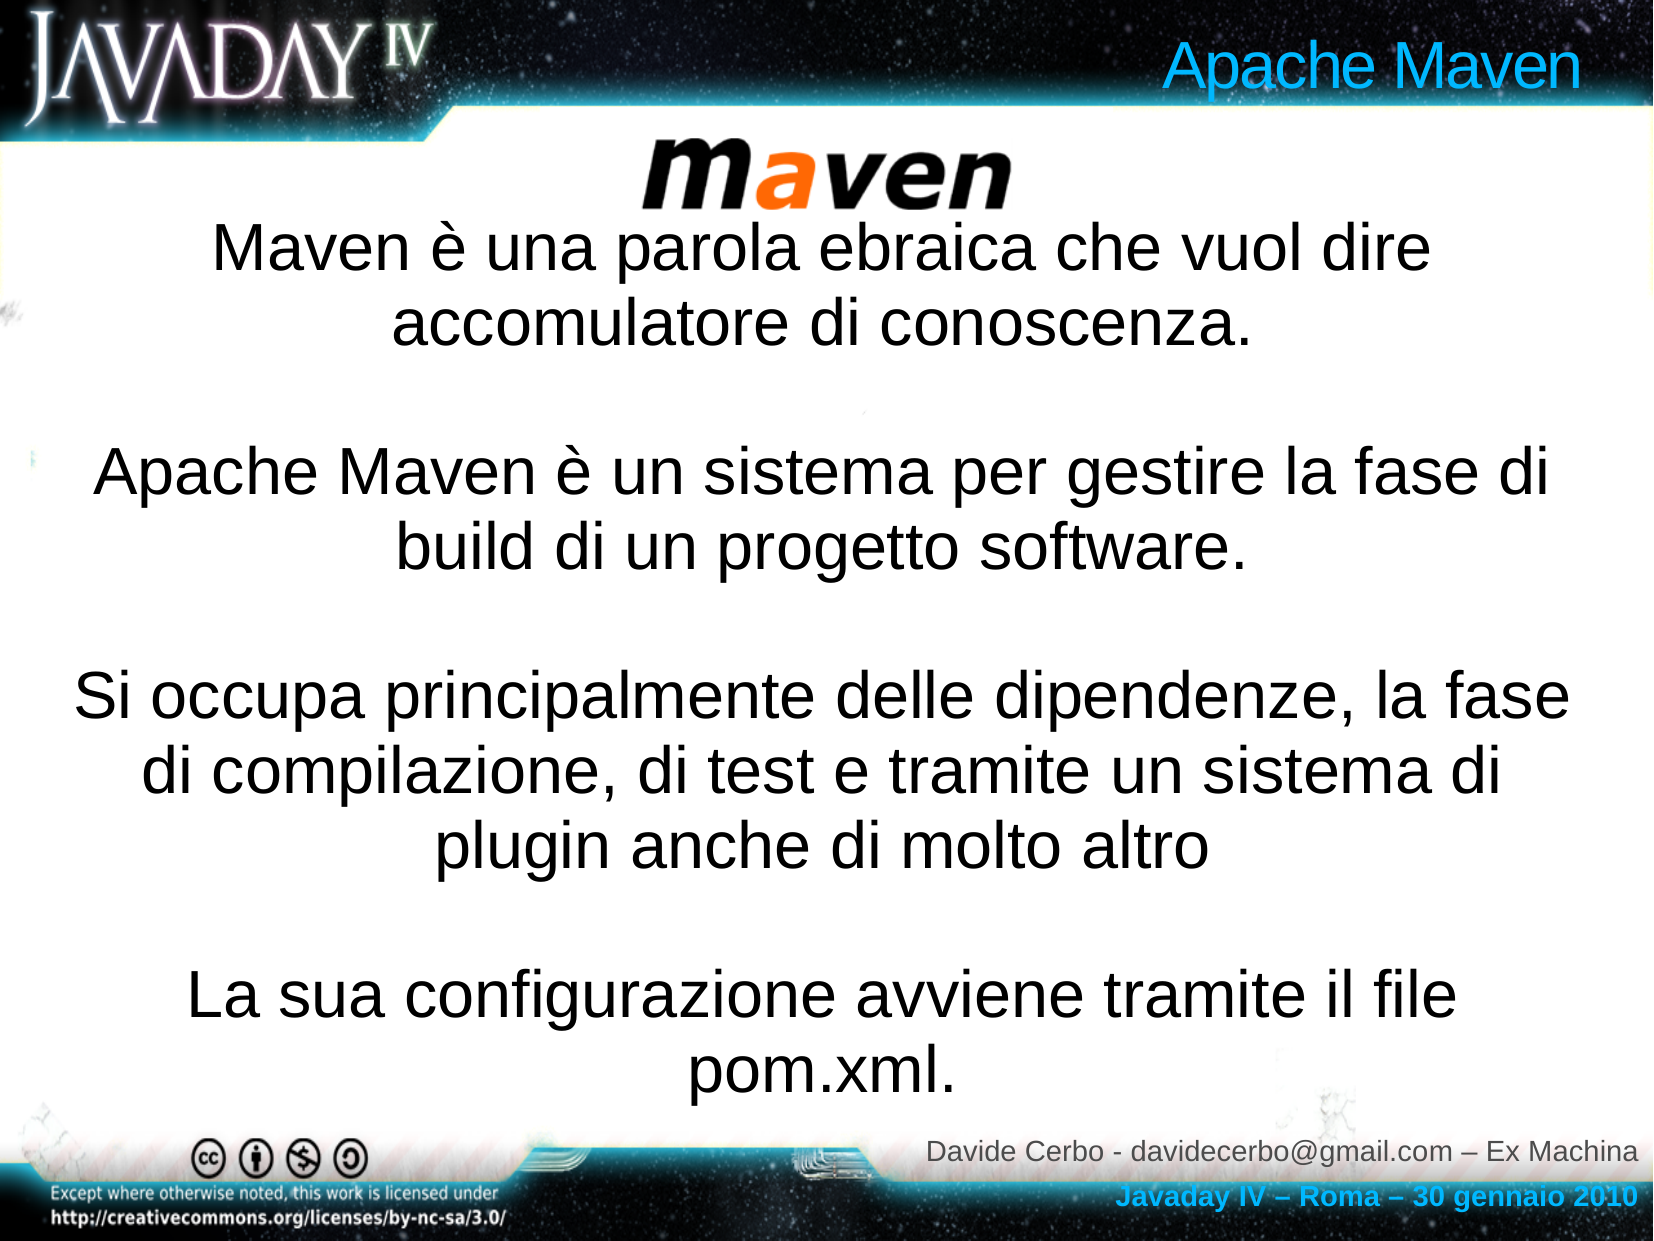

# Apache Maven
Maven è una parola ebraica che vuol dire accomulatore di conoscenza.
Apache Maven è un sistema per gestire la fase di build di un progetto software.
Si occupa principalmente delle dipendenze, la fase di compilazione, di test e tramite un sistema di plugin anche di molto altro
La sua configurazione avviene tramite il file pom.xml.